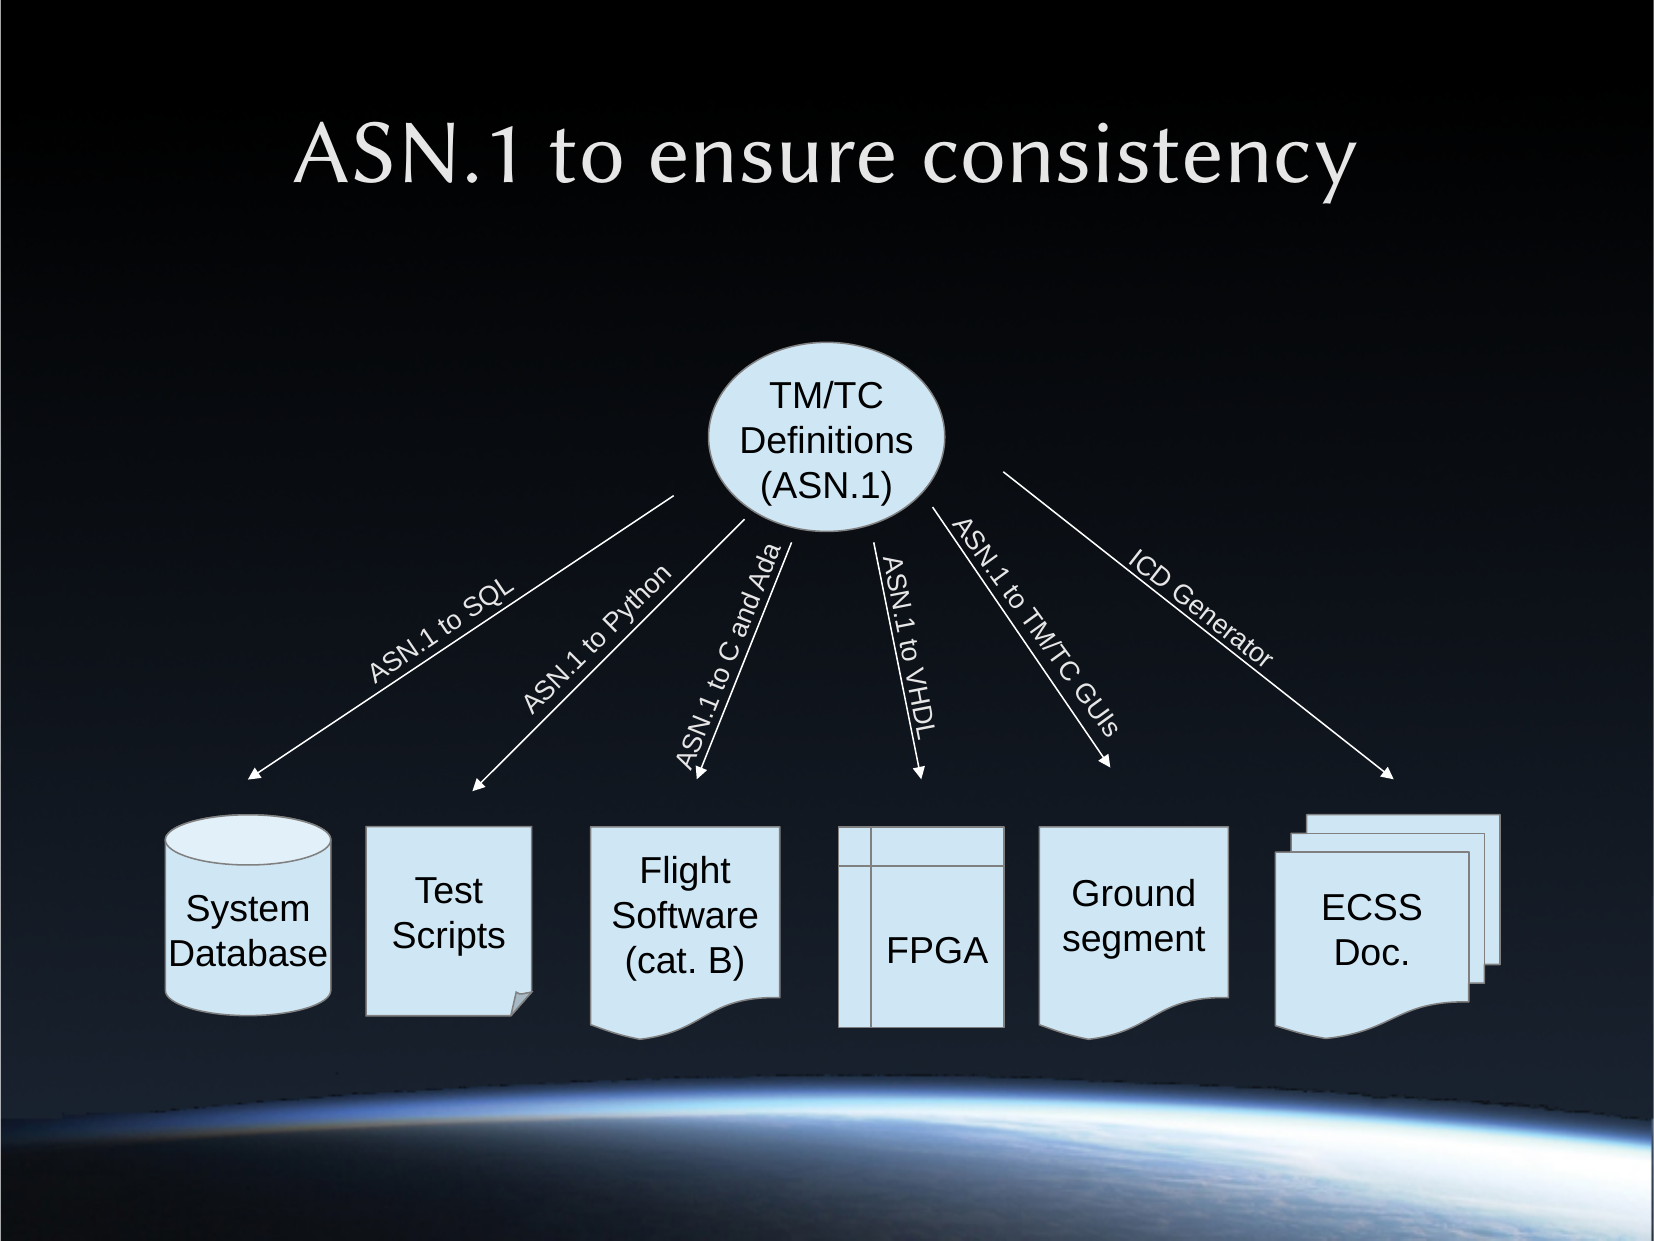

# ASN.1 to ensure consistency
TM/TC
Definitions
(ASN.1)
ICD Generator
 ASN.1 to TM/TC GUIs
ASN.1 to SQL
ASN.1 to Python
ASN.1 to C and Ada
ASN.1 to VHDL
System
Database
ECSS
Doc.
Test
Scripts
Flight
Software
(cat. B)
FPGA
Ground
segment